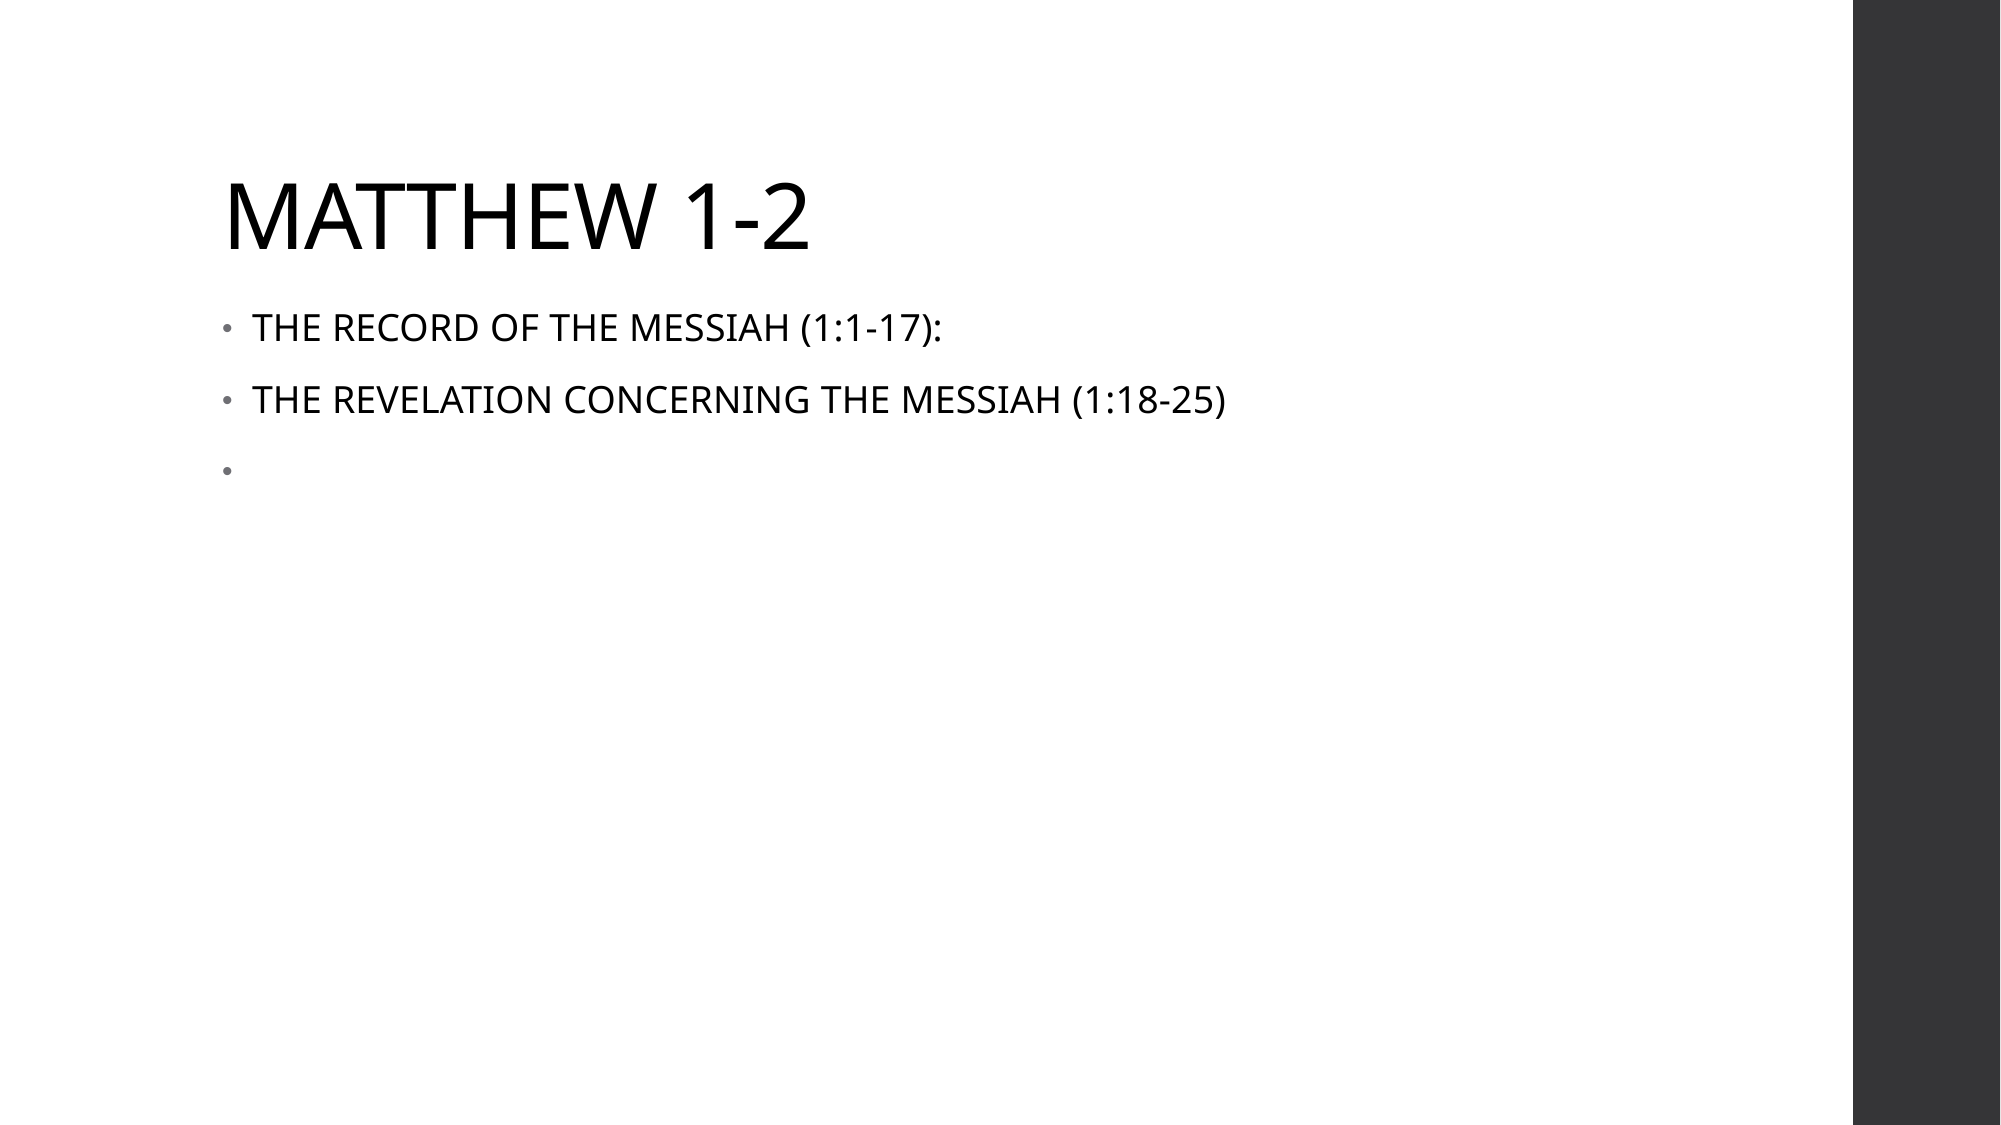

# MATTHEW 1-2
THE RECORD OF THE MESSIAH (1:1-17):
THE REVELATION CONCERNING THE MESSIAH (1:18-25)